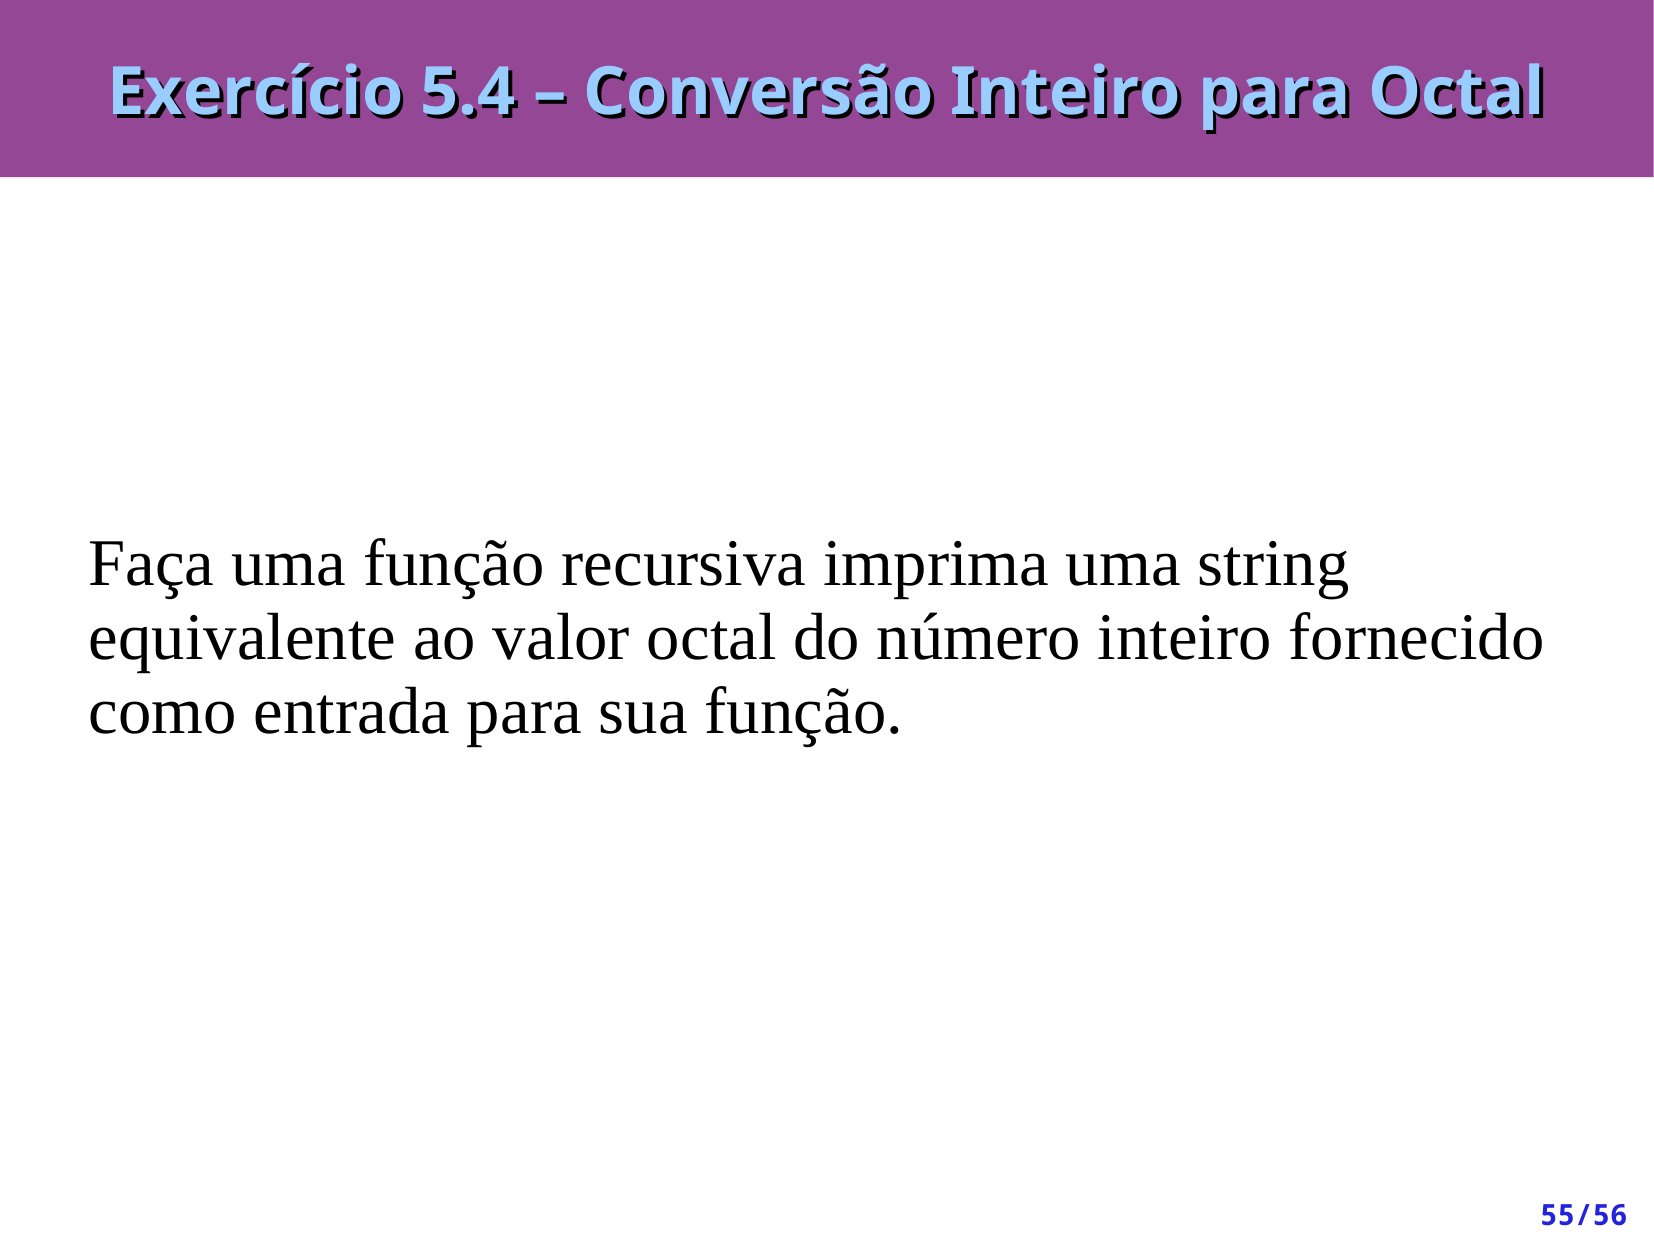

# Exercício 5.4 – Conversão Inteiro para Octal
Faça uma função recursiva imprima uma string equivalente ao valor octal do número inteiro fornecido como entrada para sua função.
55